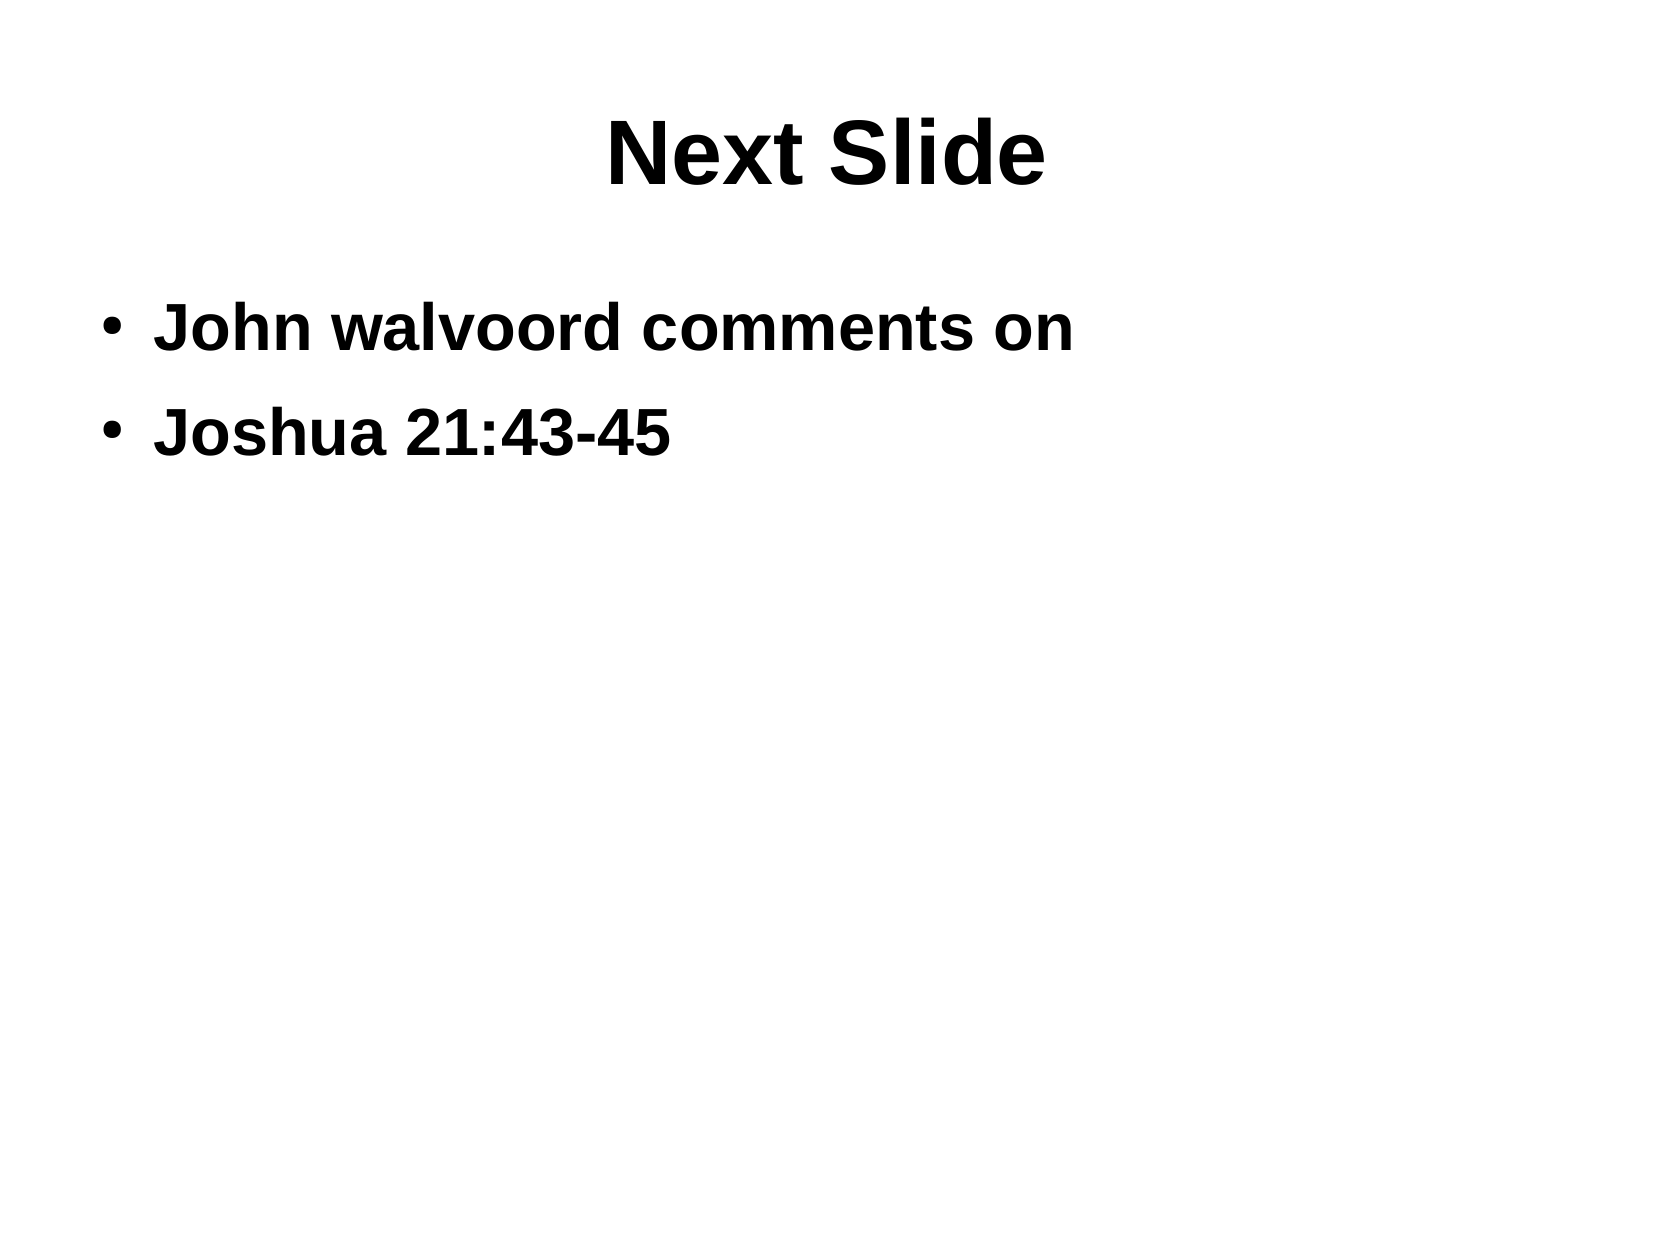

# Next Slide
John walvoord comments on
Joshua 21:43-45